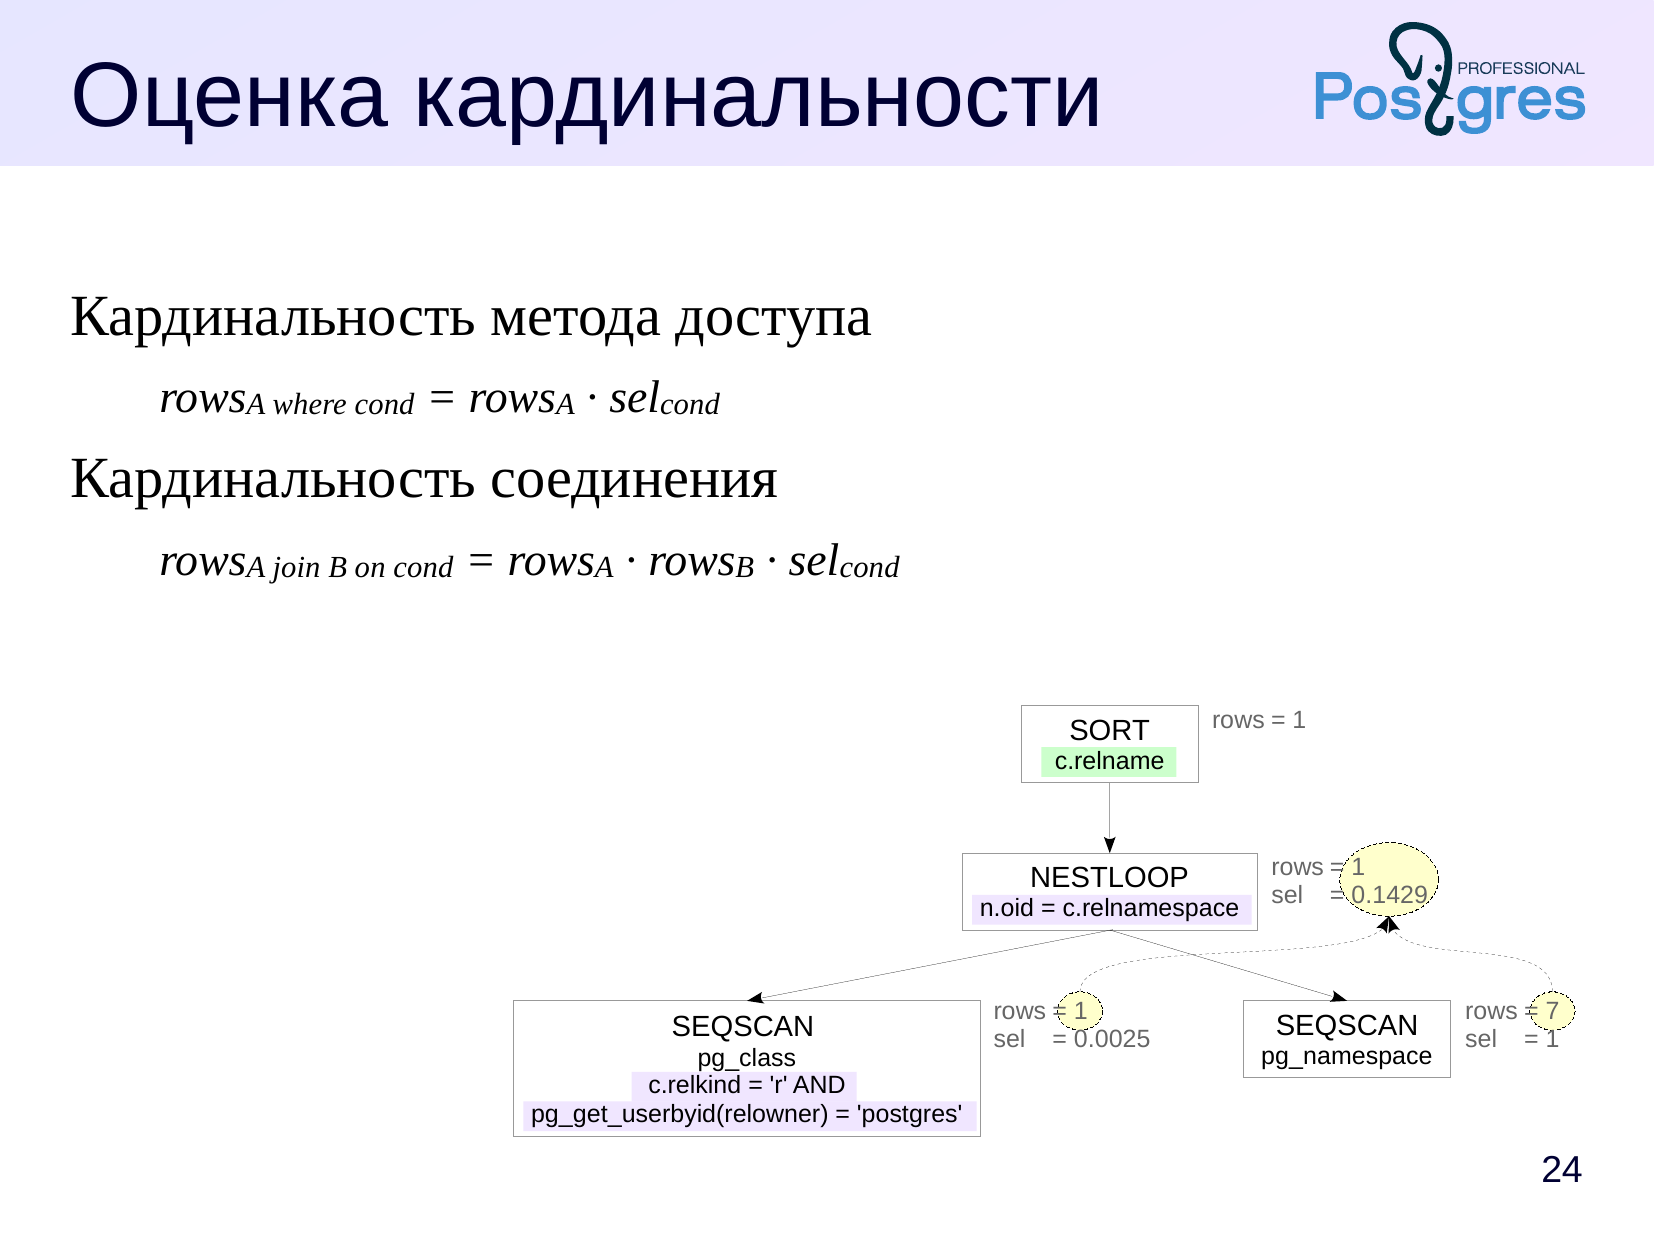

# Оценка кардинальности
Кардинальность метода доступа
rowsA where cond = rowsA · selcond
Кардинальность соединения
rowsA join B on cond = rowsA · rowsB · selcond
rows	= 1
SORT
c.relname
c.relname
rows	= 1
sel	= 0.1429
NESTLOOP
n.oid = c.relnamespace
n.oid = c.relnamespace
rows	= 1
sel	= 0.0025
rows	= 7
sel	= 1
SEQSCAN
pg_class
c.relkind = 'r' AND
pg_get_userbyid(relowner) = 'postgres'
SEQSCAN
pg_namespace
c.relkind = 'r' AND
pg_get_userbyid(relowner) = 'postgres'